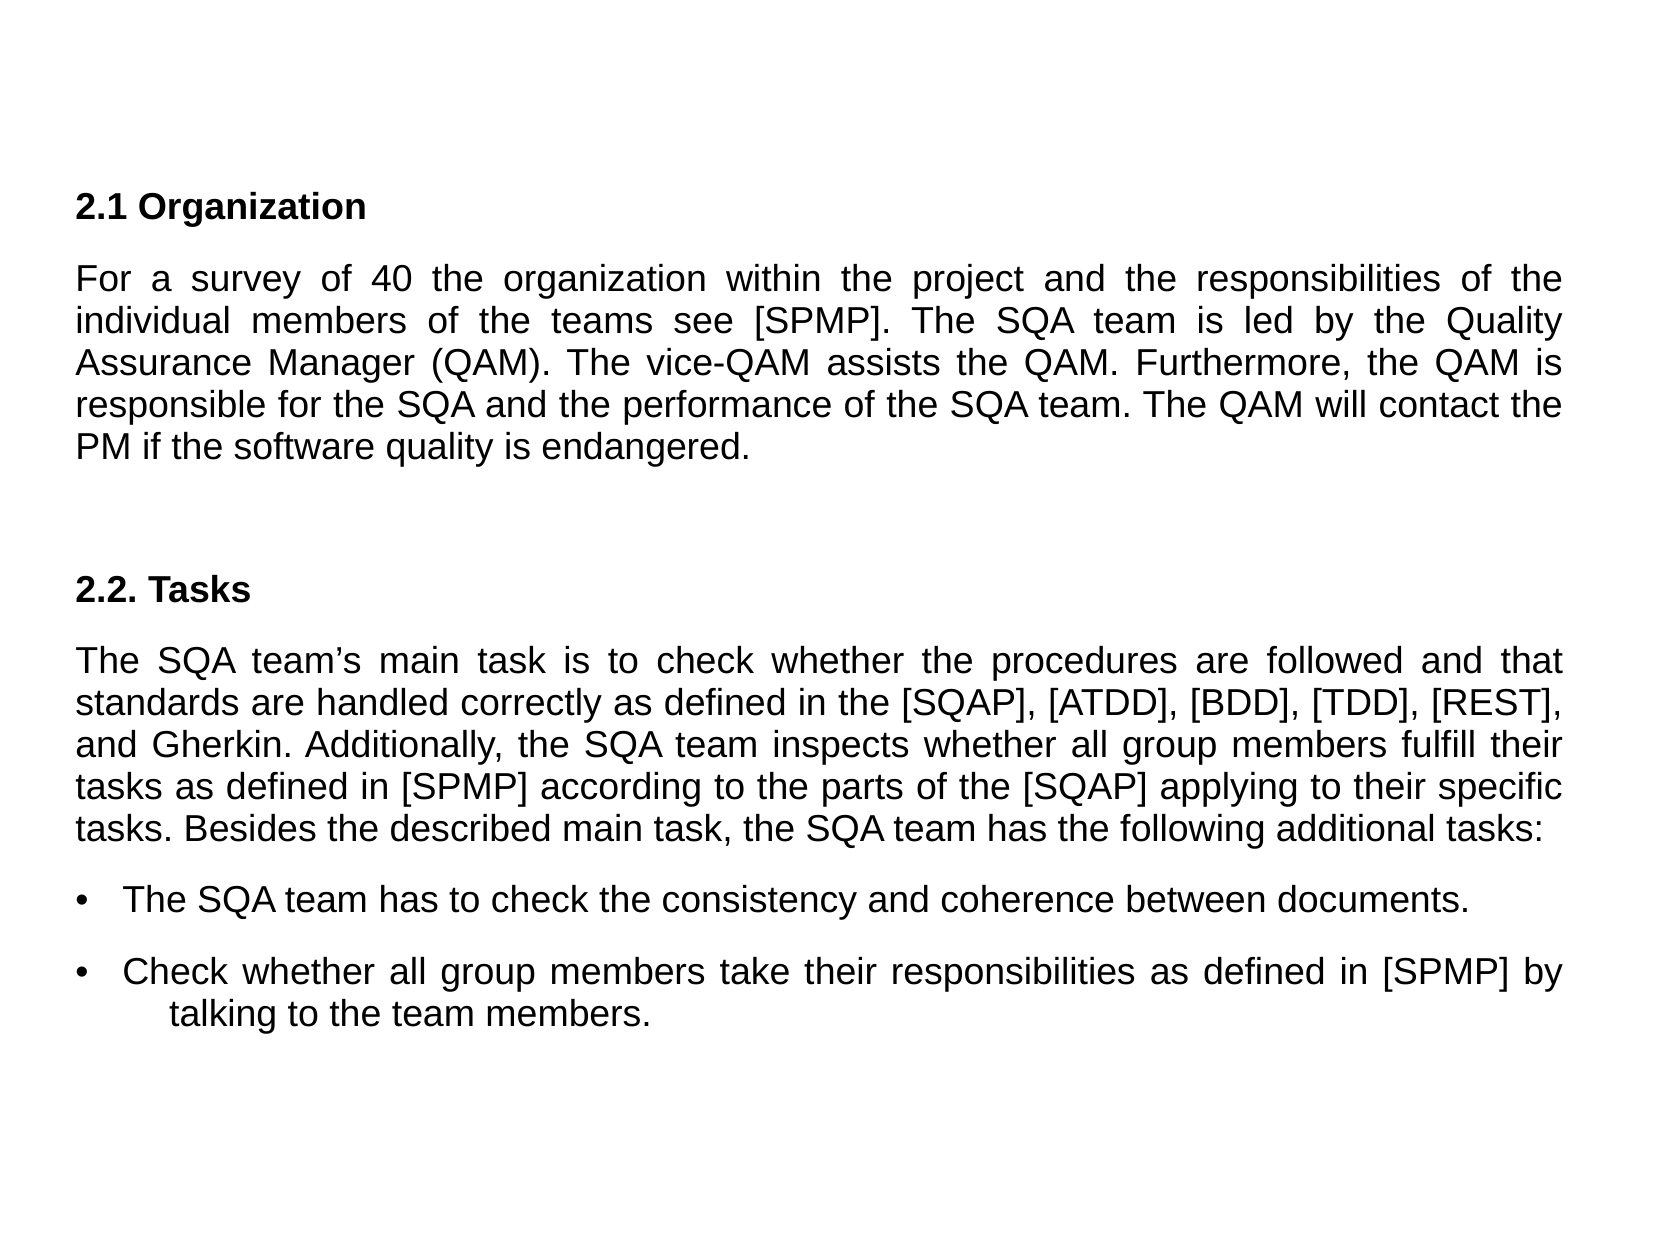

2.1 Organization
For a survey of 40 the organization within the project and the responsibilities of the individual members of the teams see [SPMP]. The SQA team is led by the Quality Assurance Manager (QAM). The vice-QAM assists the QAM. Furthermore, the QAM is responsible for the SQA and the performance of the SQA team. The QAM will contact the PM if the software quality is endangered.
2.2. Tasks
The SQA team’s main task is to check whether the procedures are followed and that standards are handled correctly as defined in the [SQAP], [ATDD], [BDD], [TDD], [REST], and Gherkin. Additionally, the SQA team inspects whether all group members fulfill their tasks as defined in [SPMP] according to the parts of the [SQAP] applying to their specific tasks. Besides the described main task, the SQA team has the following additional tasks:
The SQA team has to check the consistency and coherence between documents.
Check whether all group members take their responsibilities as defined in [SPMP] by talking to the team members.